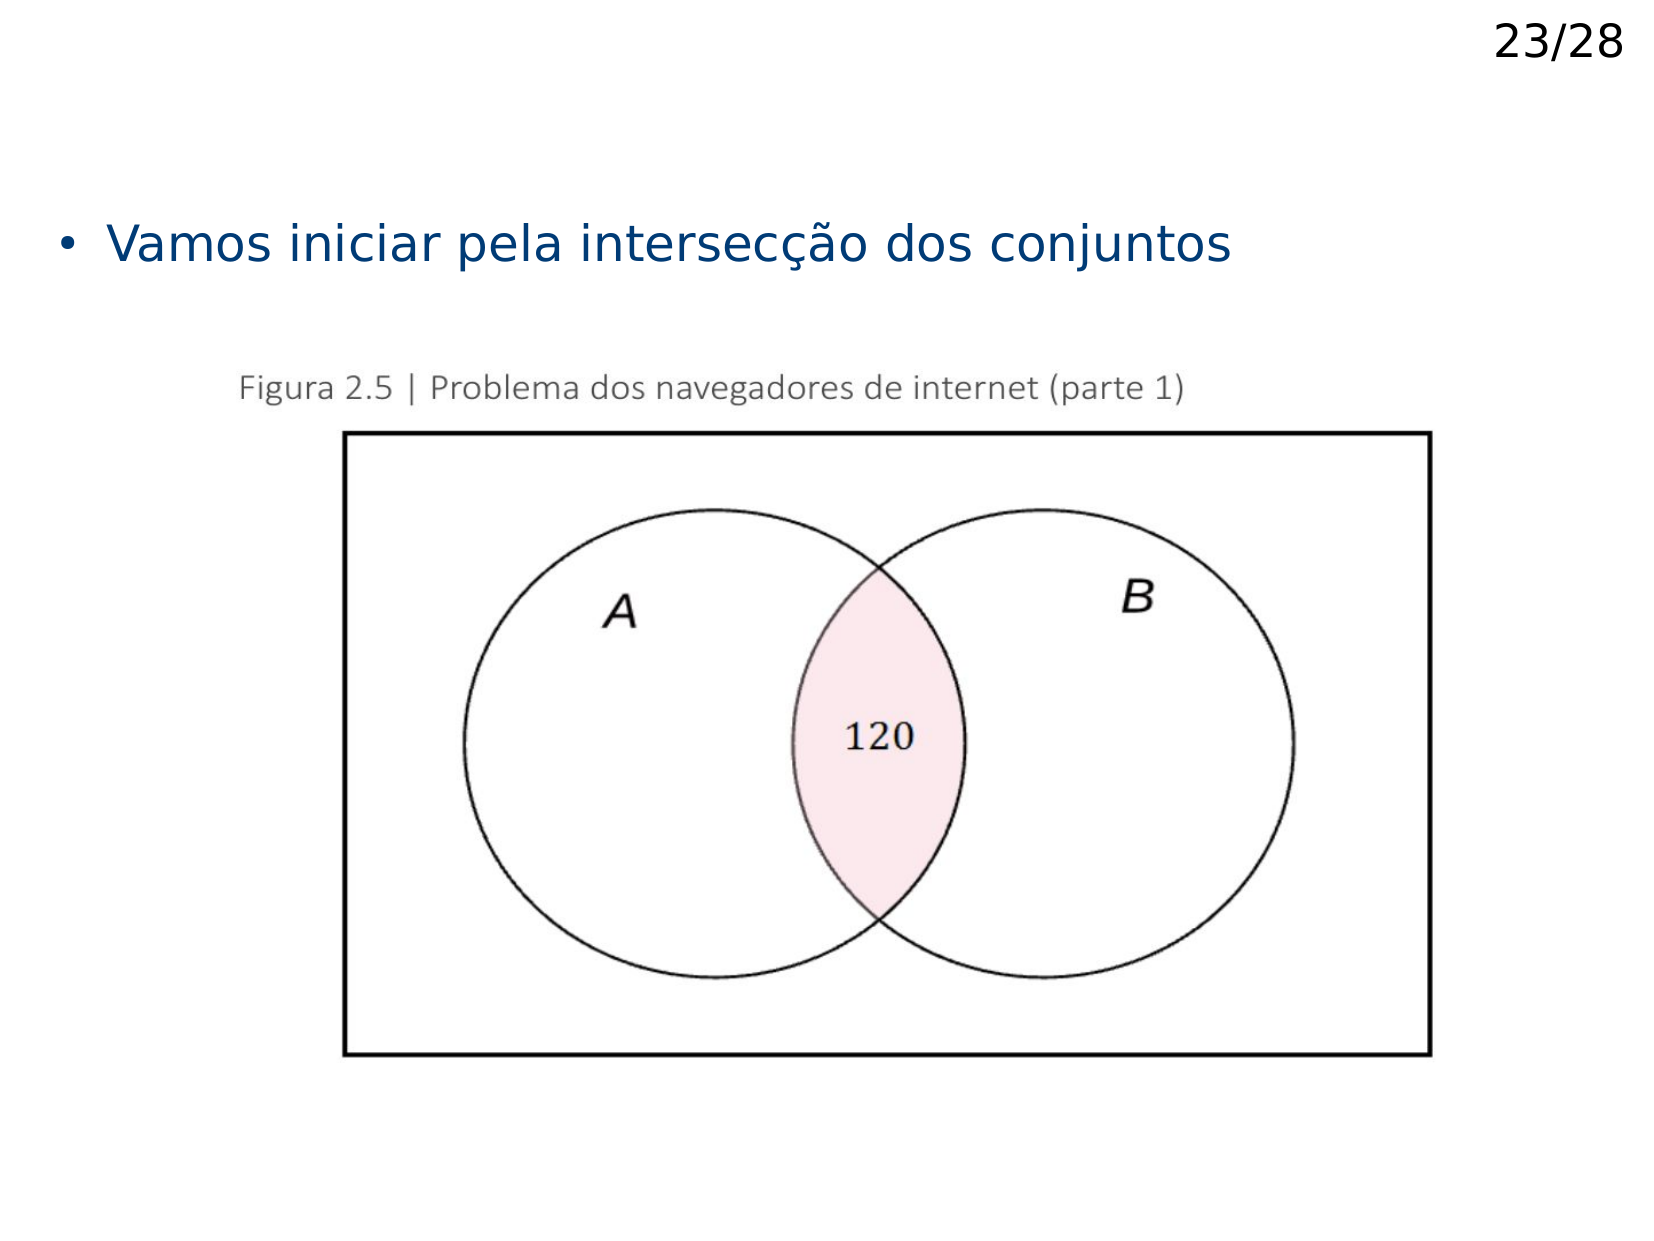

23
#
Vamos iniciar pela intersecção dos conjuntos